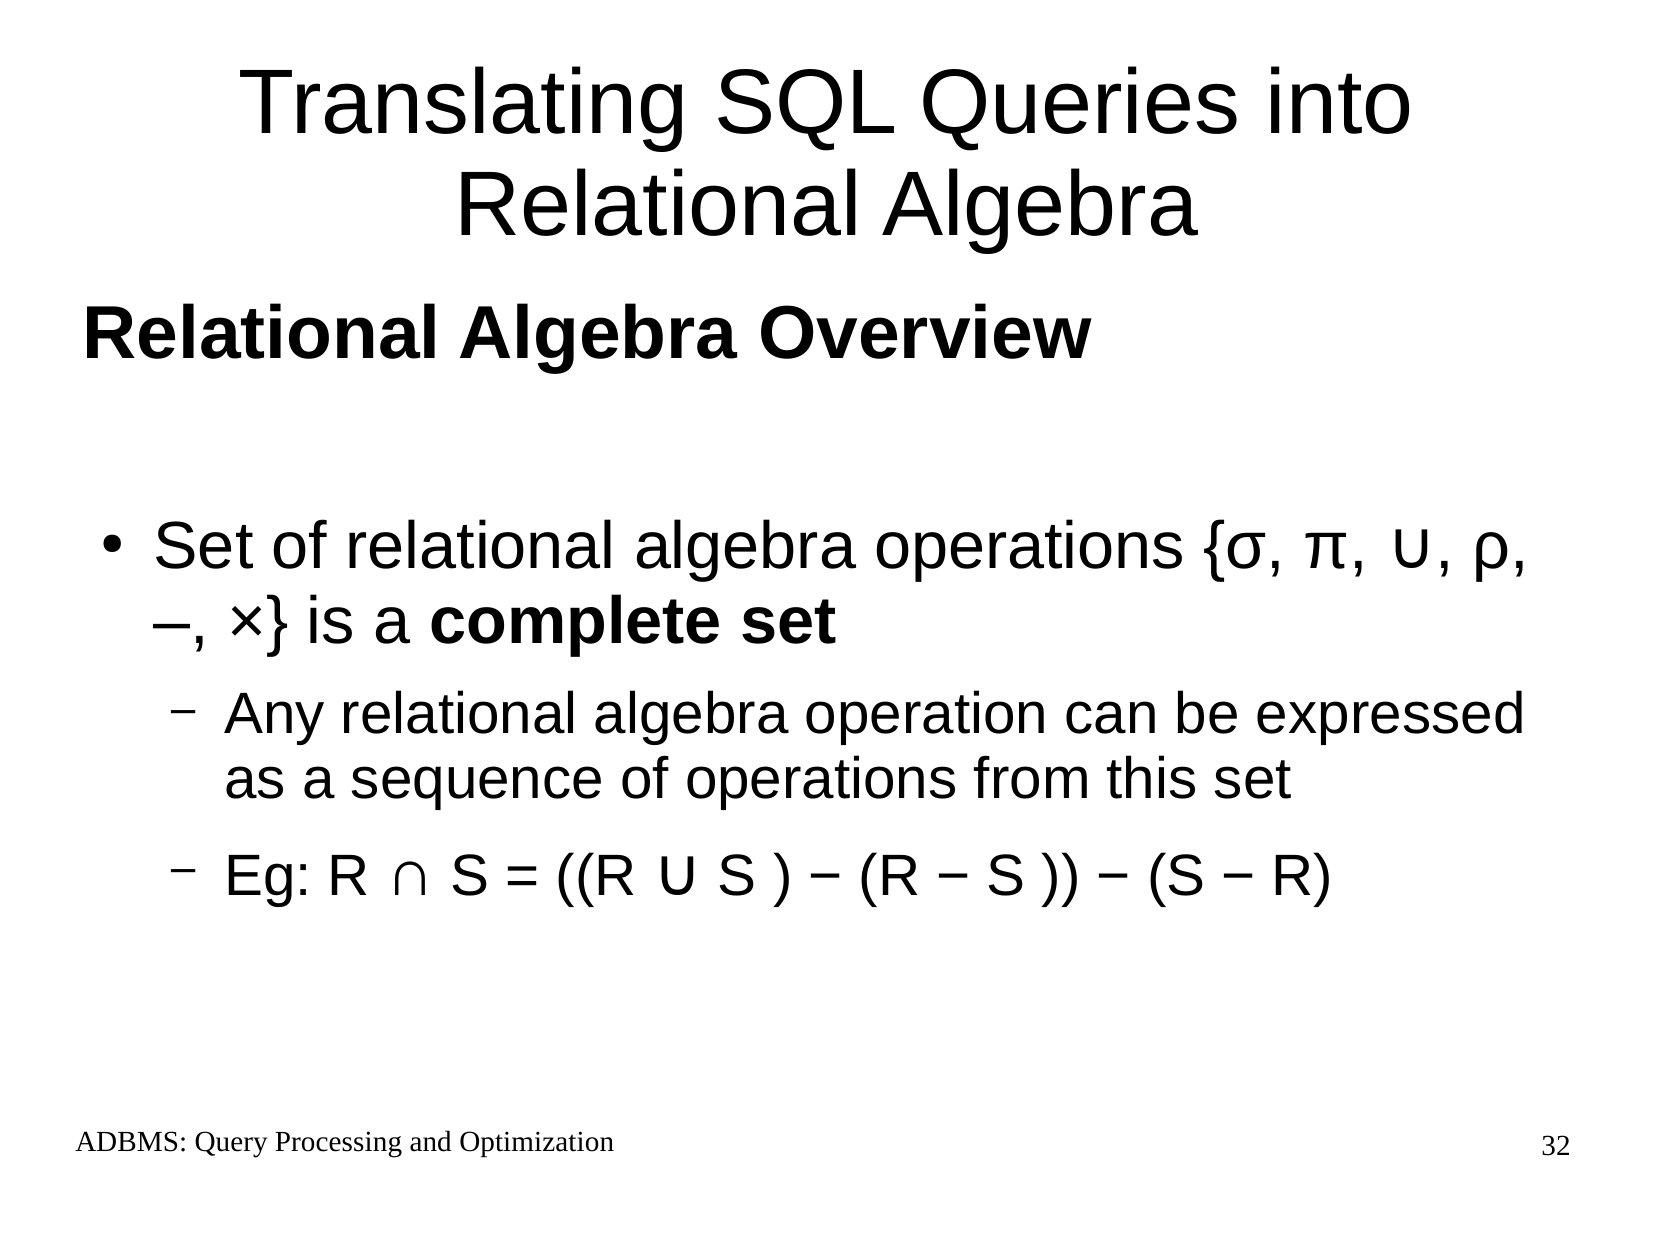

# Translating SQL Queries into Relational Algebra
Relational Algebra Overview
Set of relational algebra operations {σ, π, ∪, ρ, –, ×} is a complete set
Any relational algebra operation can be expressed as a sequence of operations from this set
Eg: R ∩ S = ((R ∪ S ) − (R − S )) − (S − R)